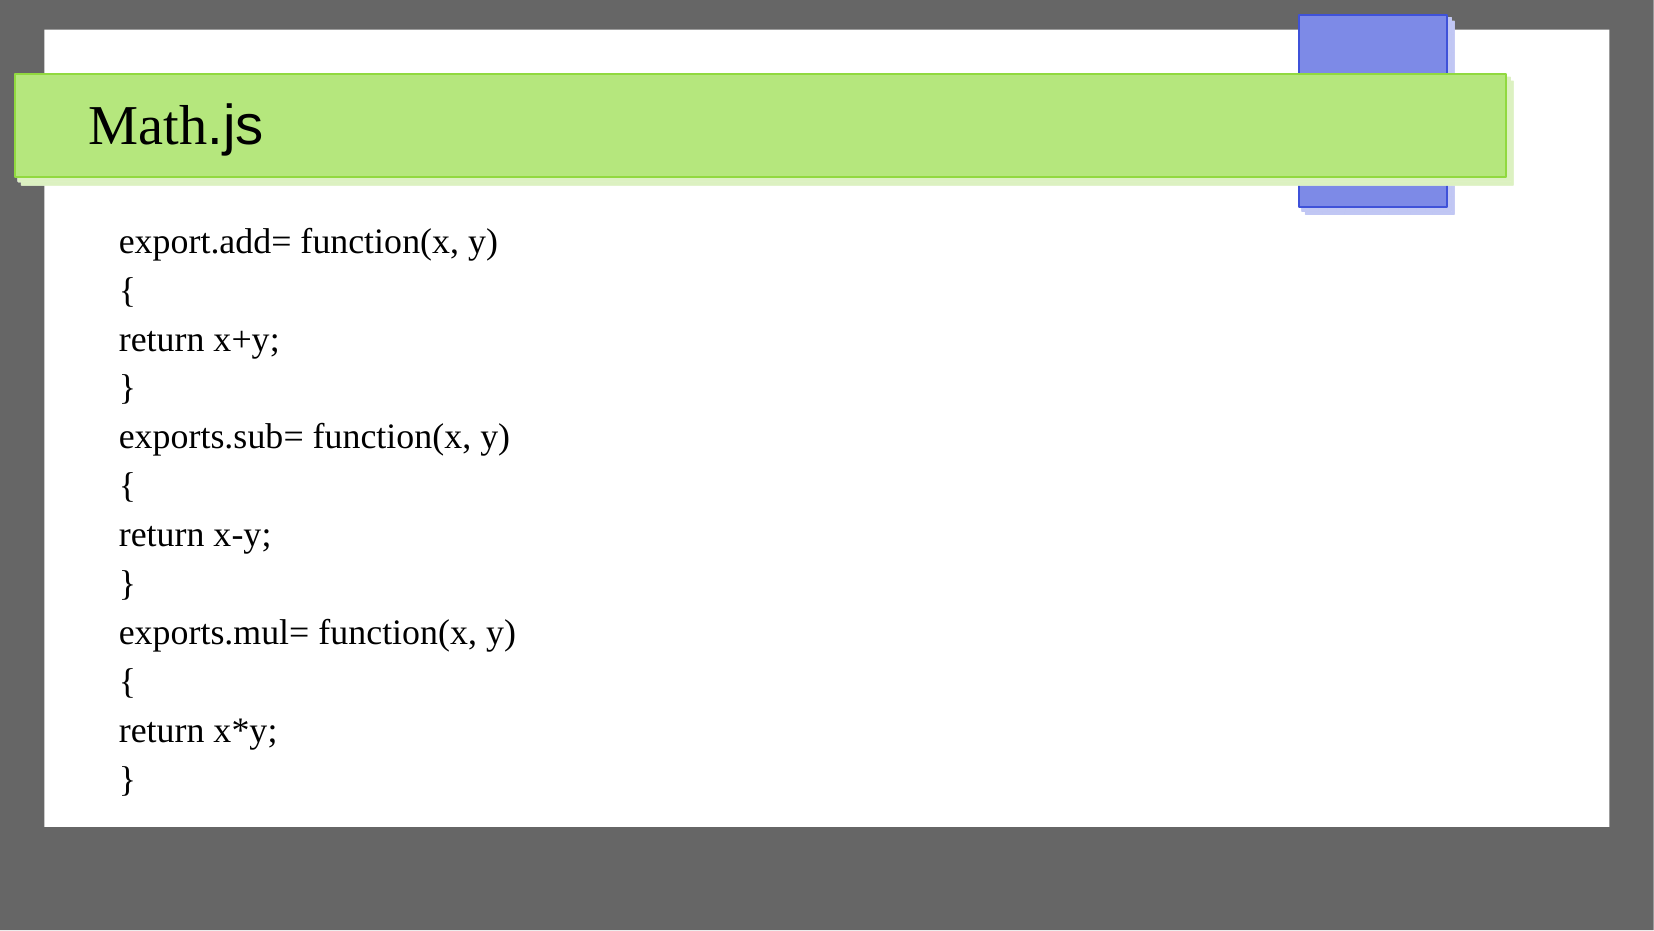

# Math.js
export.add= function(x, y)
{
return x+y;
}
exports.sub= function(x, y)
{
return x-y;
}
exports.mul= function(x, y)
{
return x*y;
}